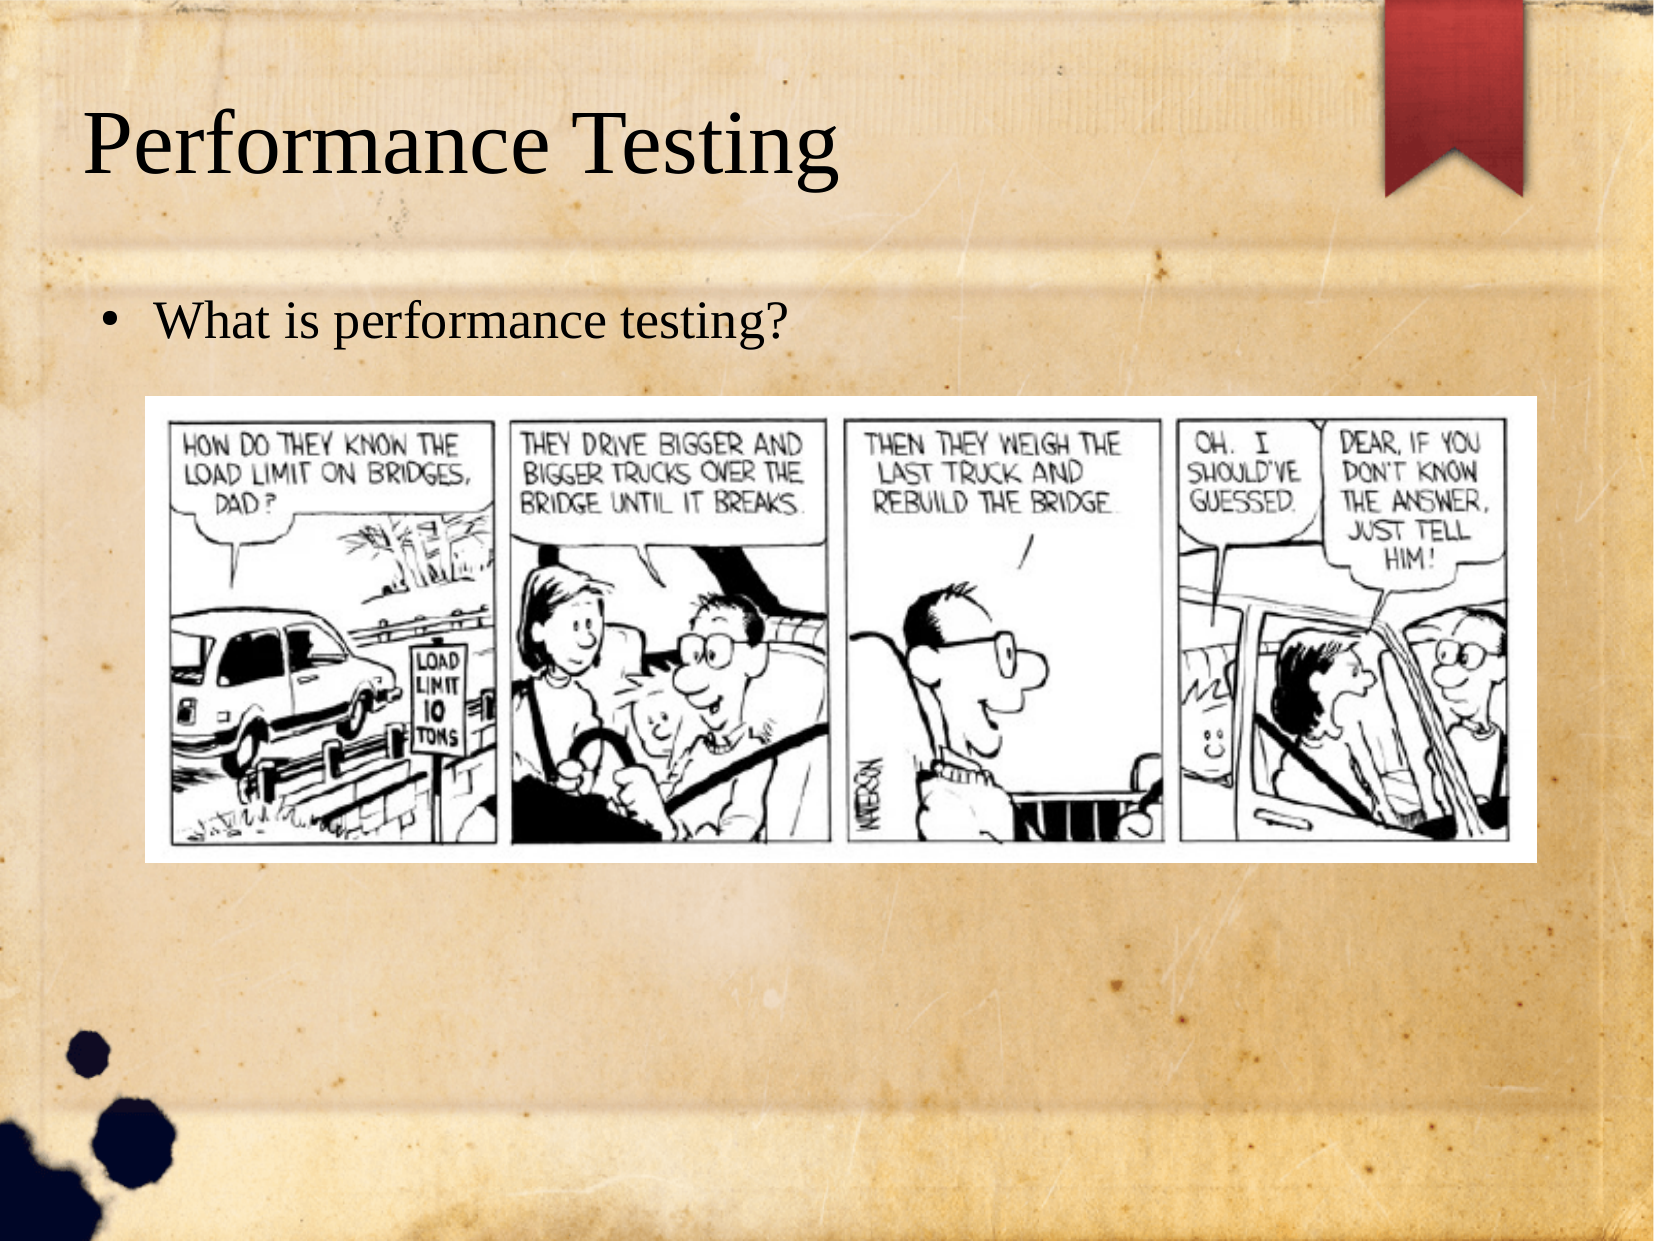

# Performance Testing
What is performance testing?